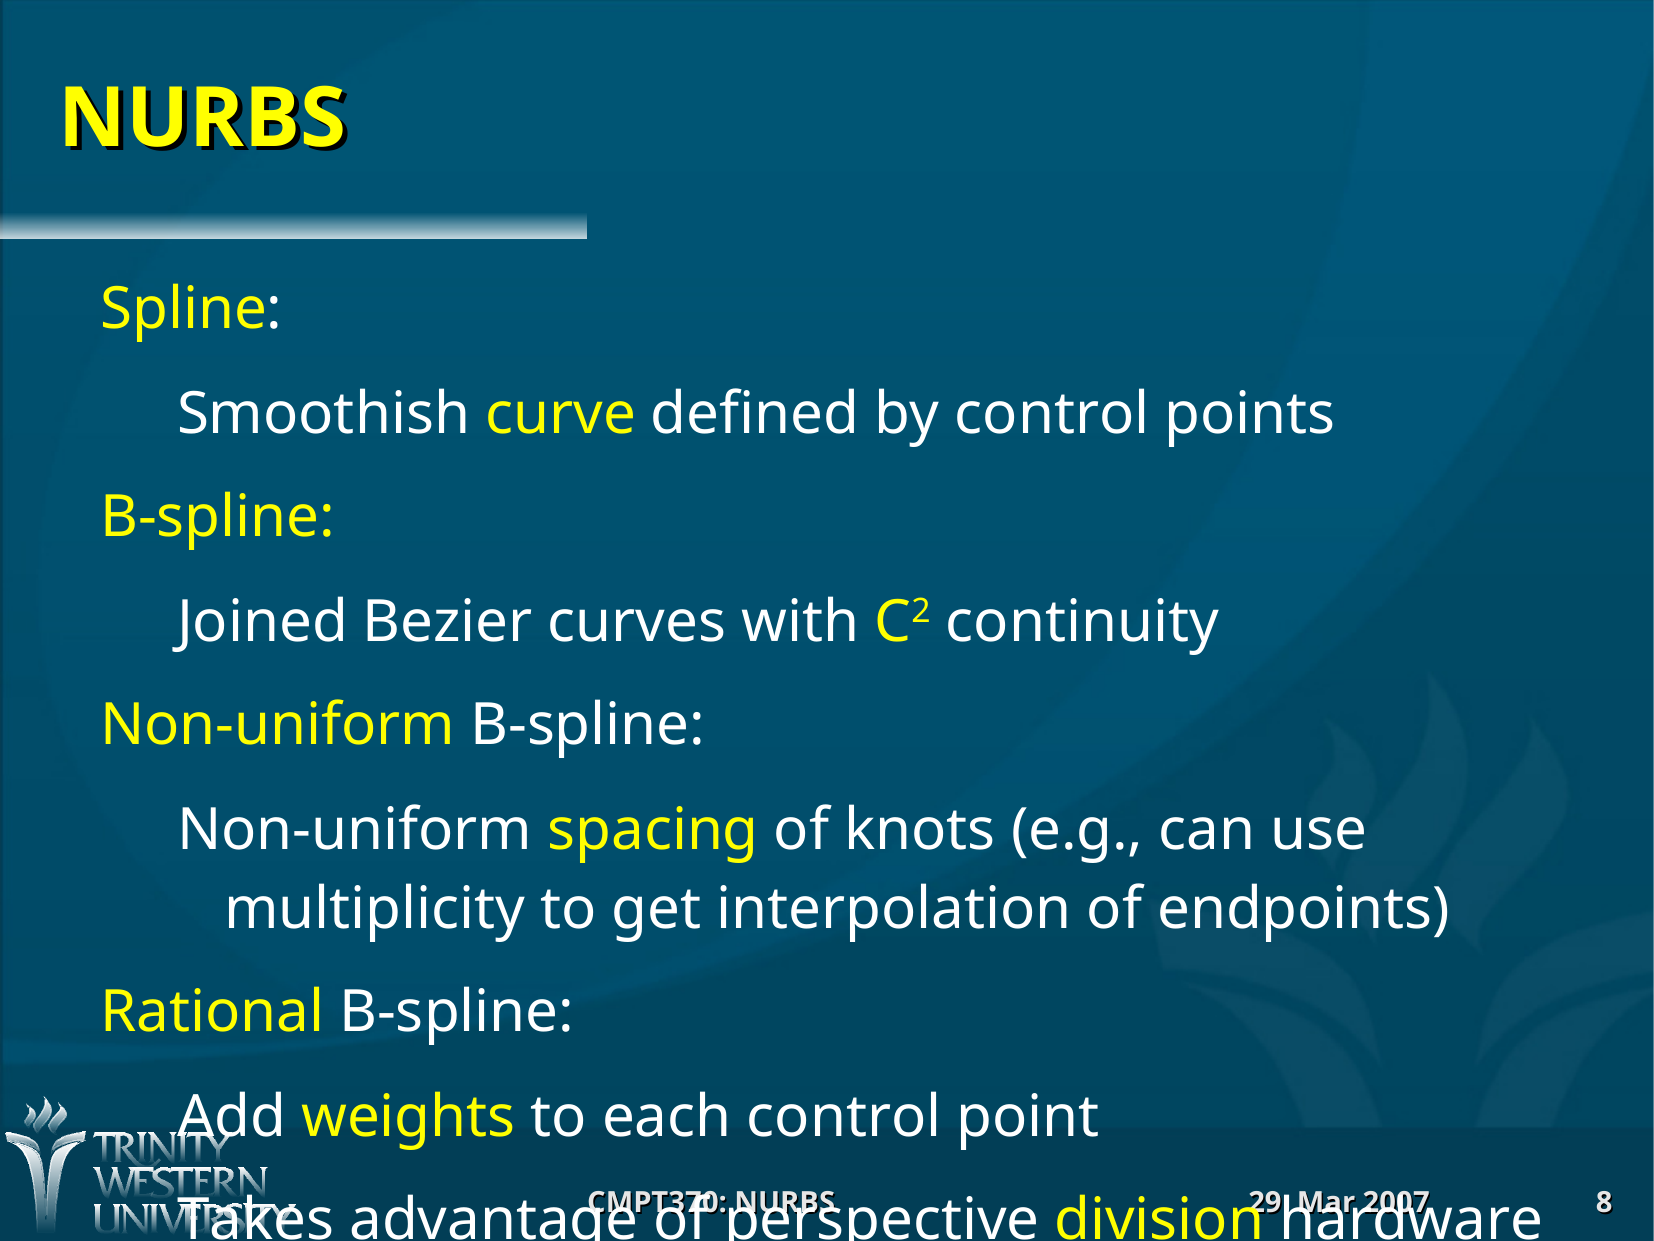

# NURBS
Spline:
Smoothish curve defined by control points
B-spline:
Joined Bezier curves with C2 continuity
Non-uniform B-spline:
Non-uniform spacing of knots (e.g., can use multiplicity to get interpolation of endpoints)
Rational B-spline:
Add weights to each control point
Takes advantage of perspective division hardware
CMPT370: NURBS
29 Mar 2007
8